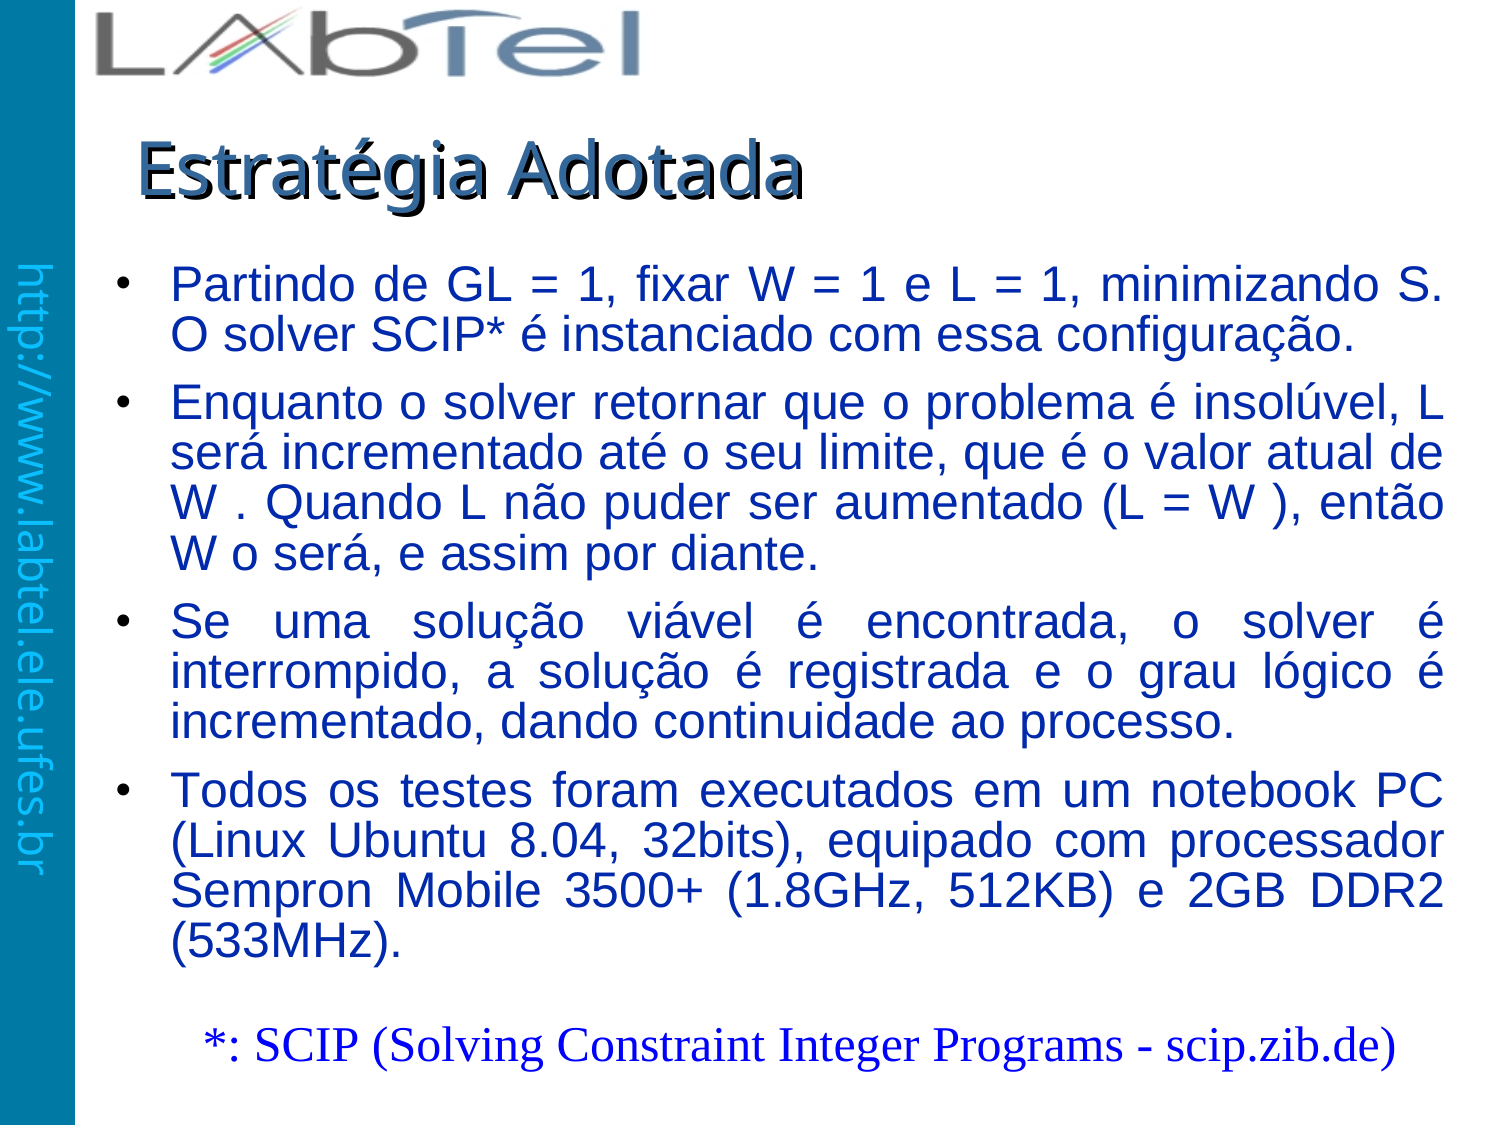

# Estratégia Adotada
Partindo de GL = 1, ﬁxar W = 1 e L = 1, minimizando S. O solver SCIP* é instanciado com essa configuração.
Enquanto o solver retornar que o problema é insolúvel, L será incrementado até o seu limite, que é o valor atual de W . Quando L não puder ser aumentado (L = W ), então W o será, e assim por diante.
Se uma solução viável é encontrada, o solver é interrompido, a solução é registrada e o grau lógico é incrementado, dando continuidade ao processo.
Todos os testes foram executados em um notebook PC (Linux Ubuntu 8.04, 32bits), equipado com processador Sempron Mobile 3500+ (1.8GHz, 512KB) e 2GB DDR2 (533MHz).
 *: SCIP (Solving Constraint Integer Programs - scip.zib.de)